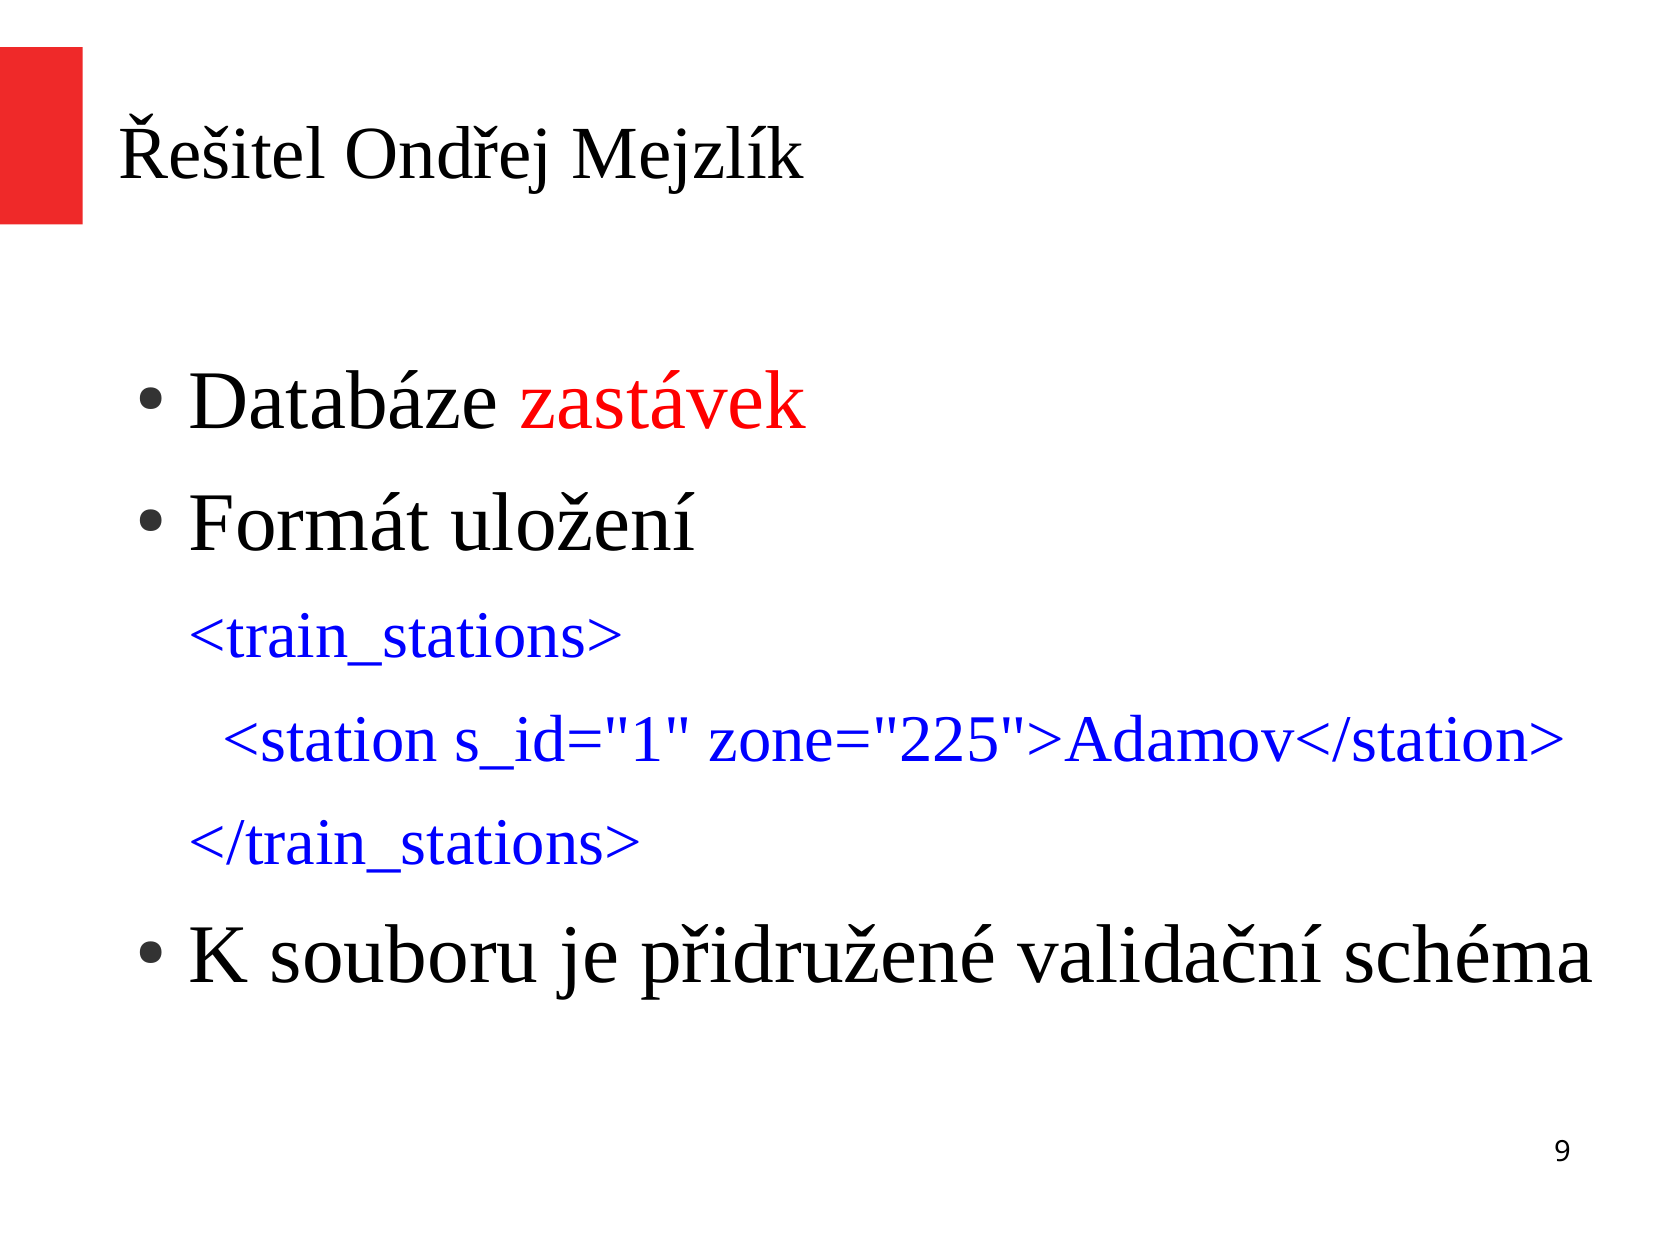

# Řešitel Ondřej Mejzlík
Databáze zastávek
Formát uložení
<train_stations>
 <station s_id="1" zone="225">Adamov</station>
</train_stations>
K souboru je přidružené validační schéma
9